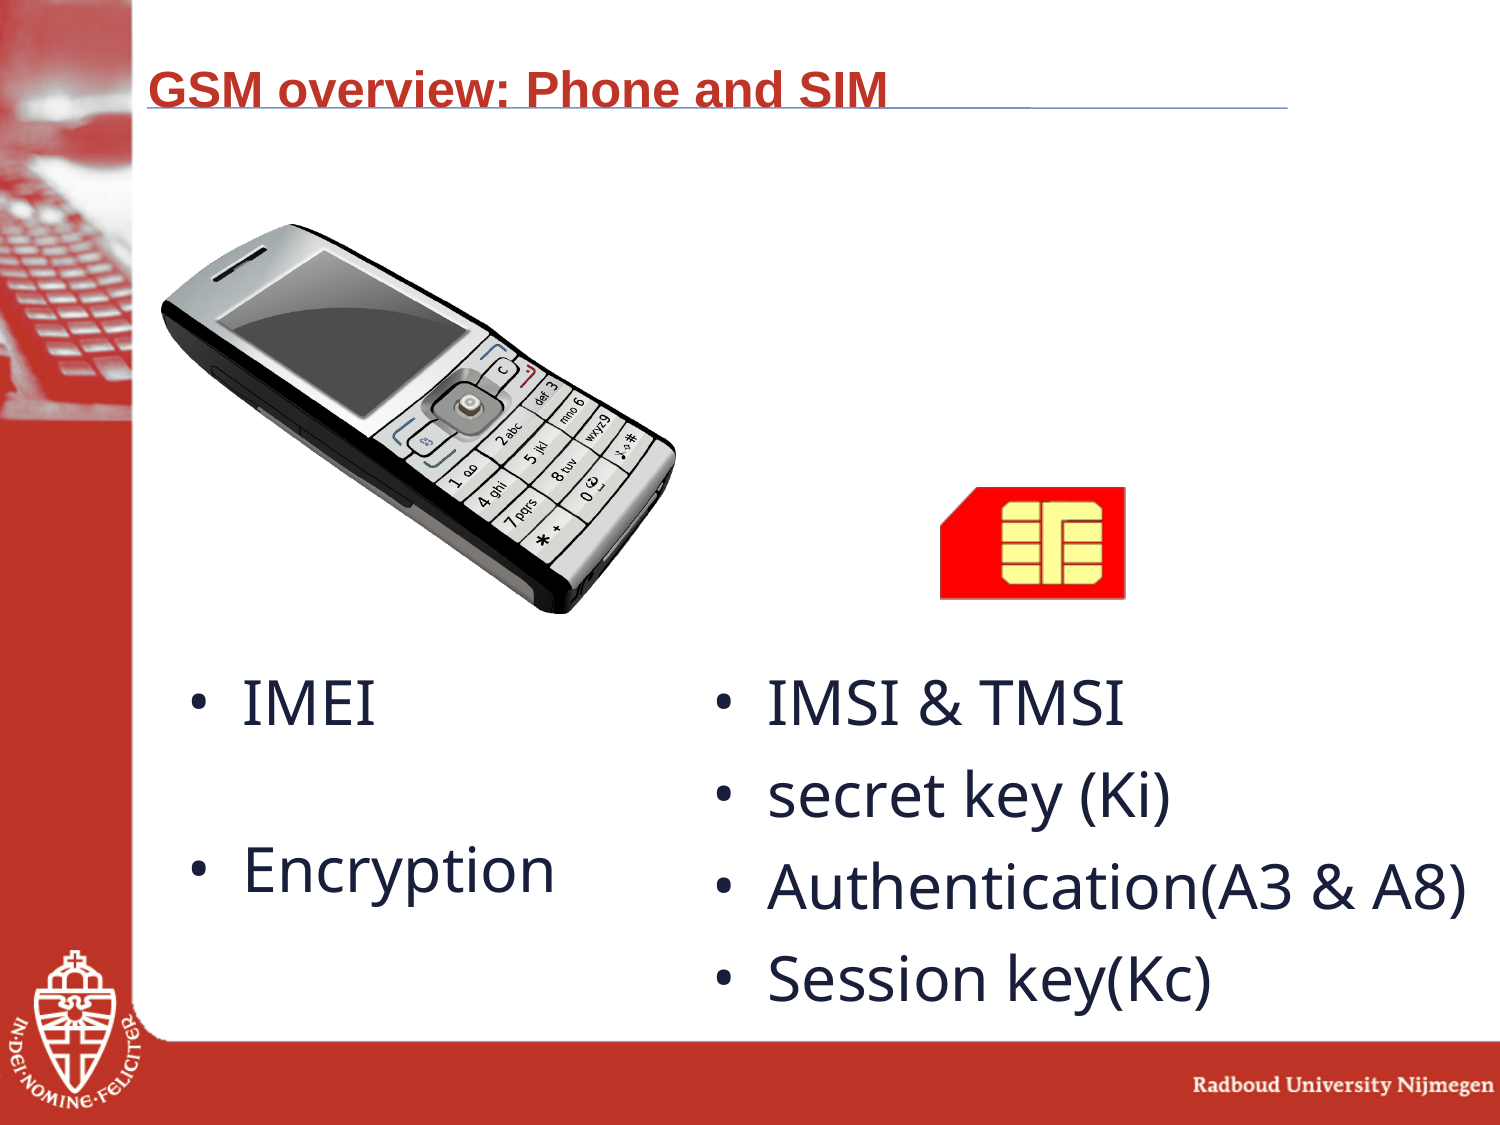

# GSM overview: Phone and SIM
IMEI
Encryption
IMSI & TMSI
secret key (Ki)
Authentication(A3 & A8)
Session key(Kc)